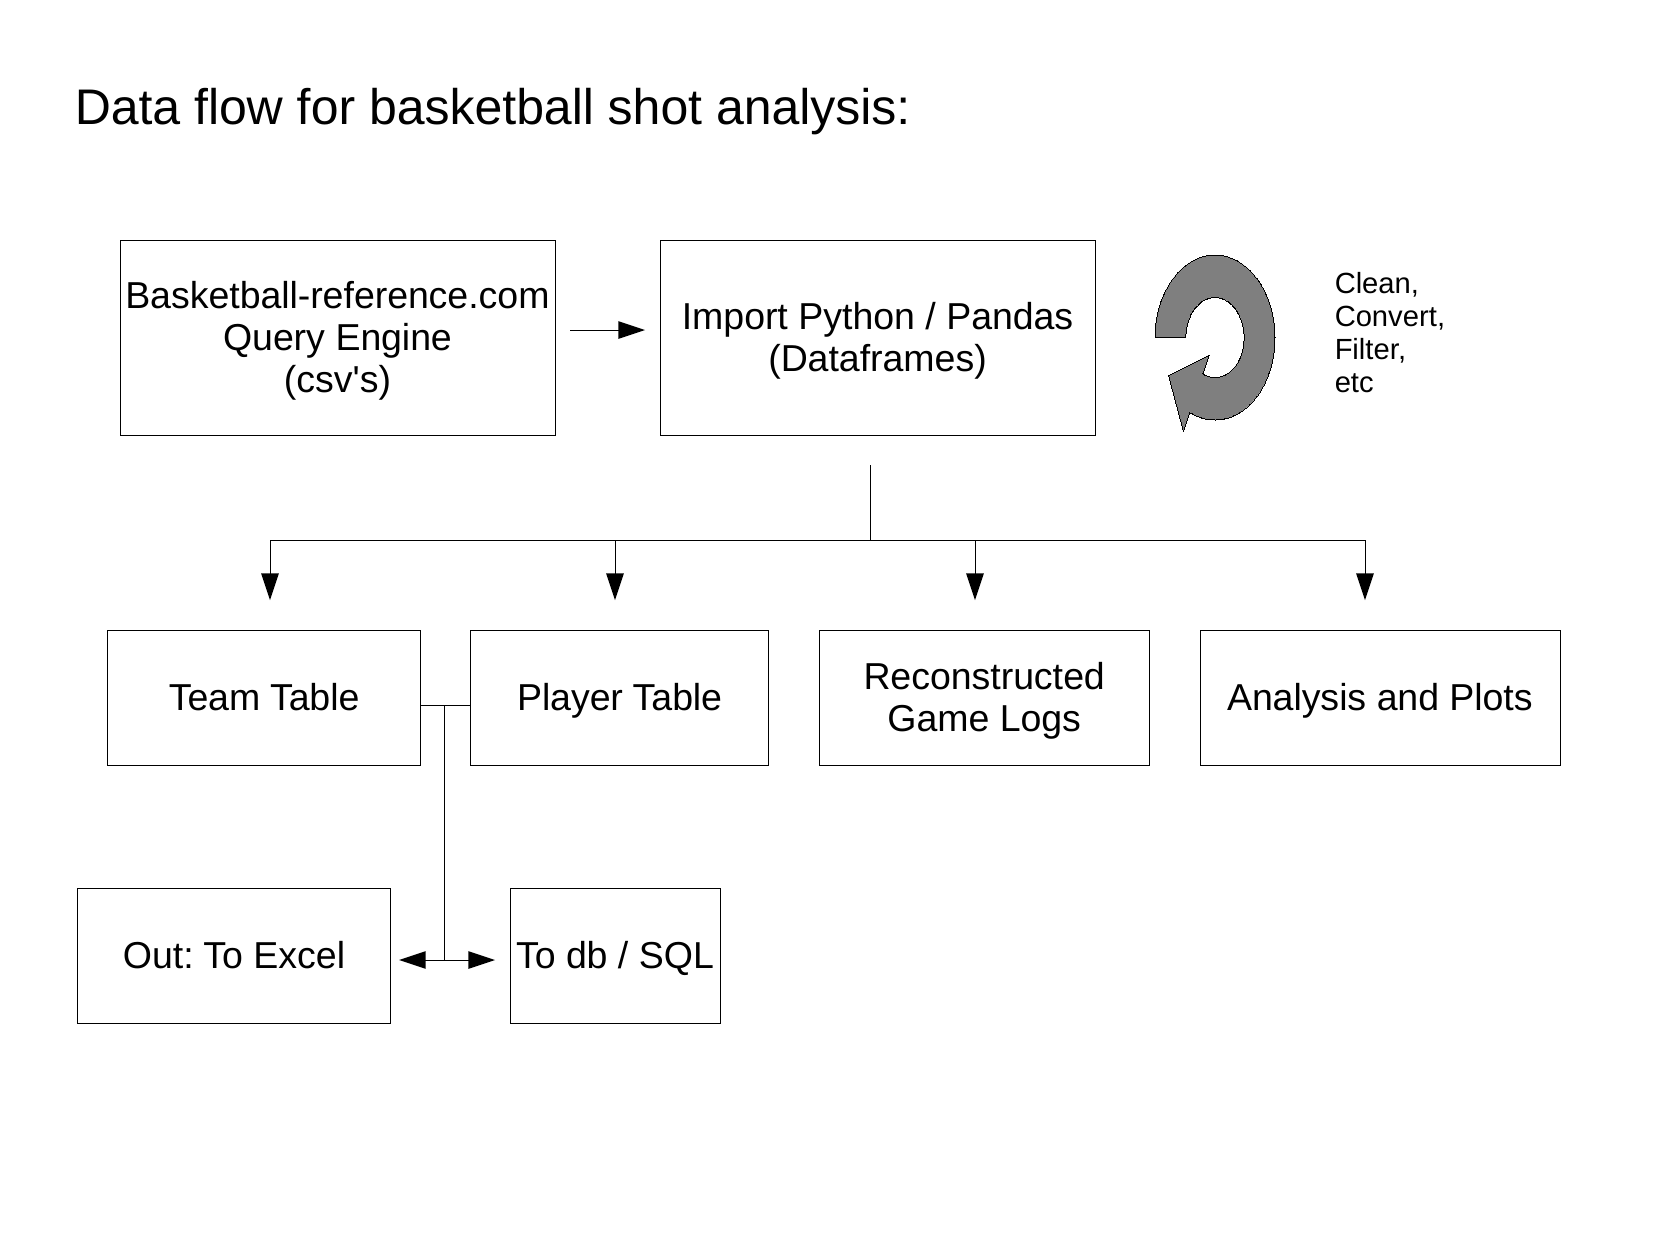

Data flow for basketball shot analysis:
Basketball-reference.com
Query Engine
(csv's)
Import Python / Pandas
(Dataframes)
Clean,
Convert,
Filter,
etc
Team Table
Player Table
Reconstructed Game Logs
Analysis and Plots
Out: To Excel
To db / SQL